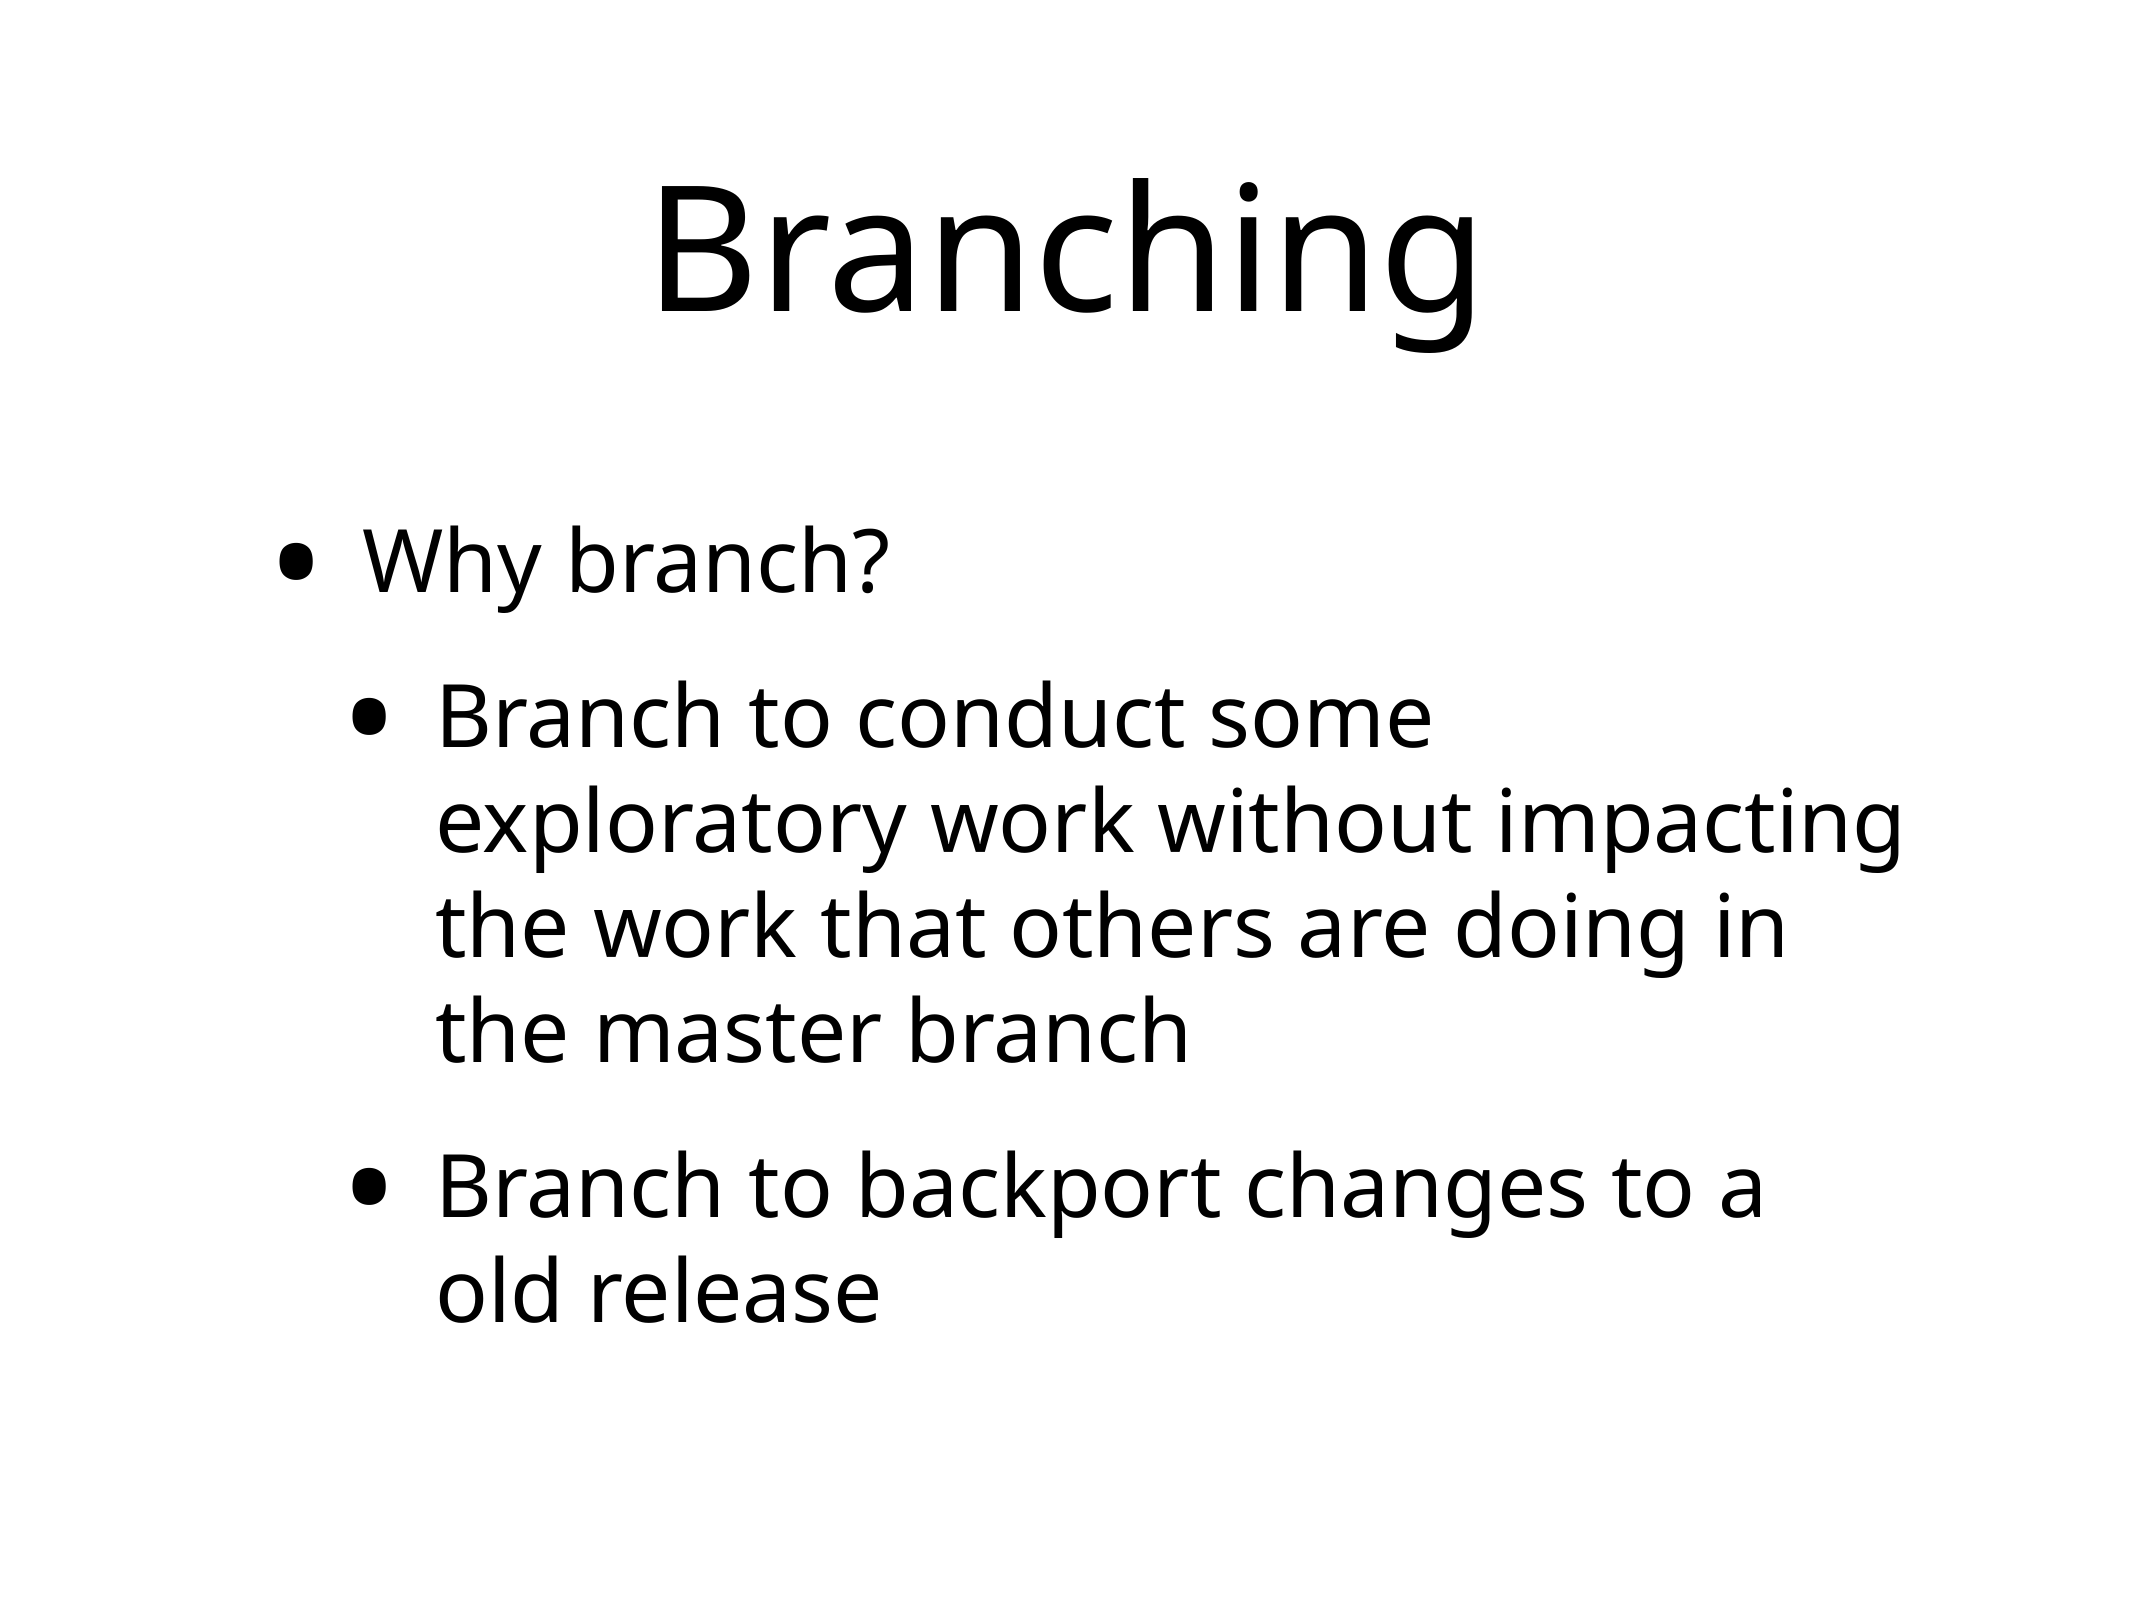

# Branching
Why branch?
Branch to conduct some exploratory work without impacting the work that others are doing in the master branch
Branch to backport changes to a old release